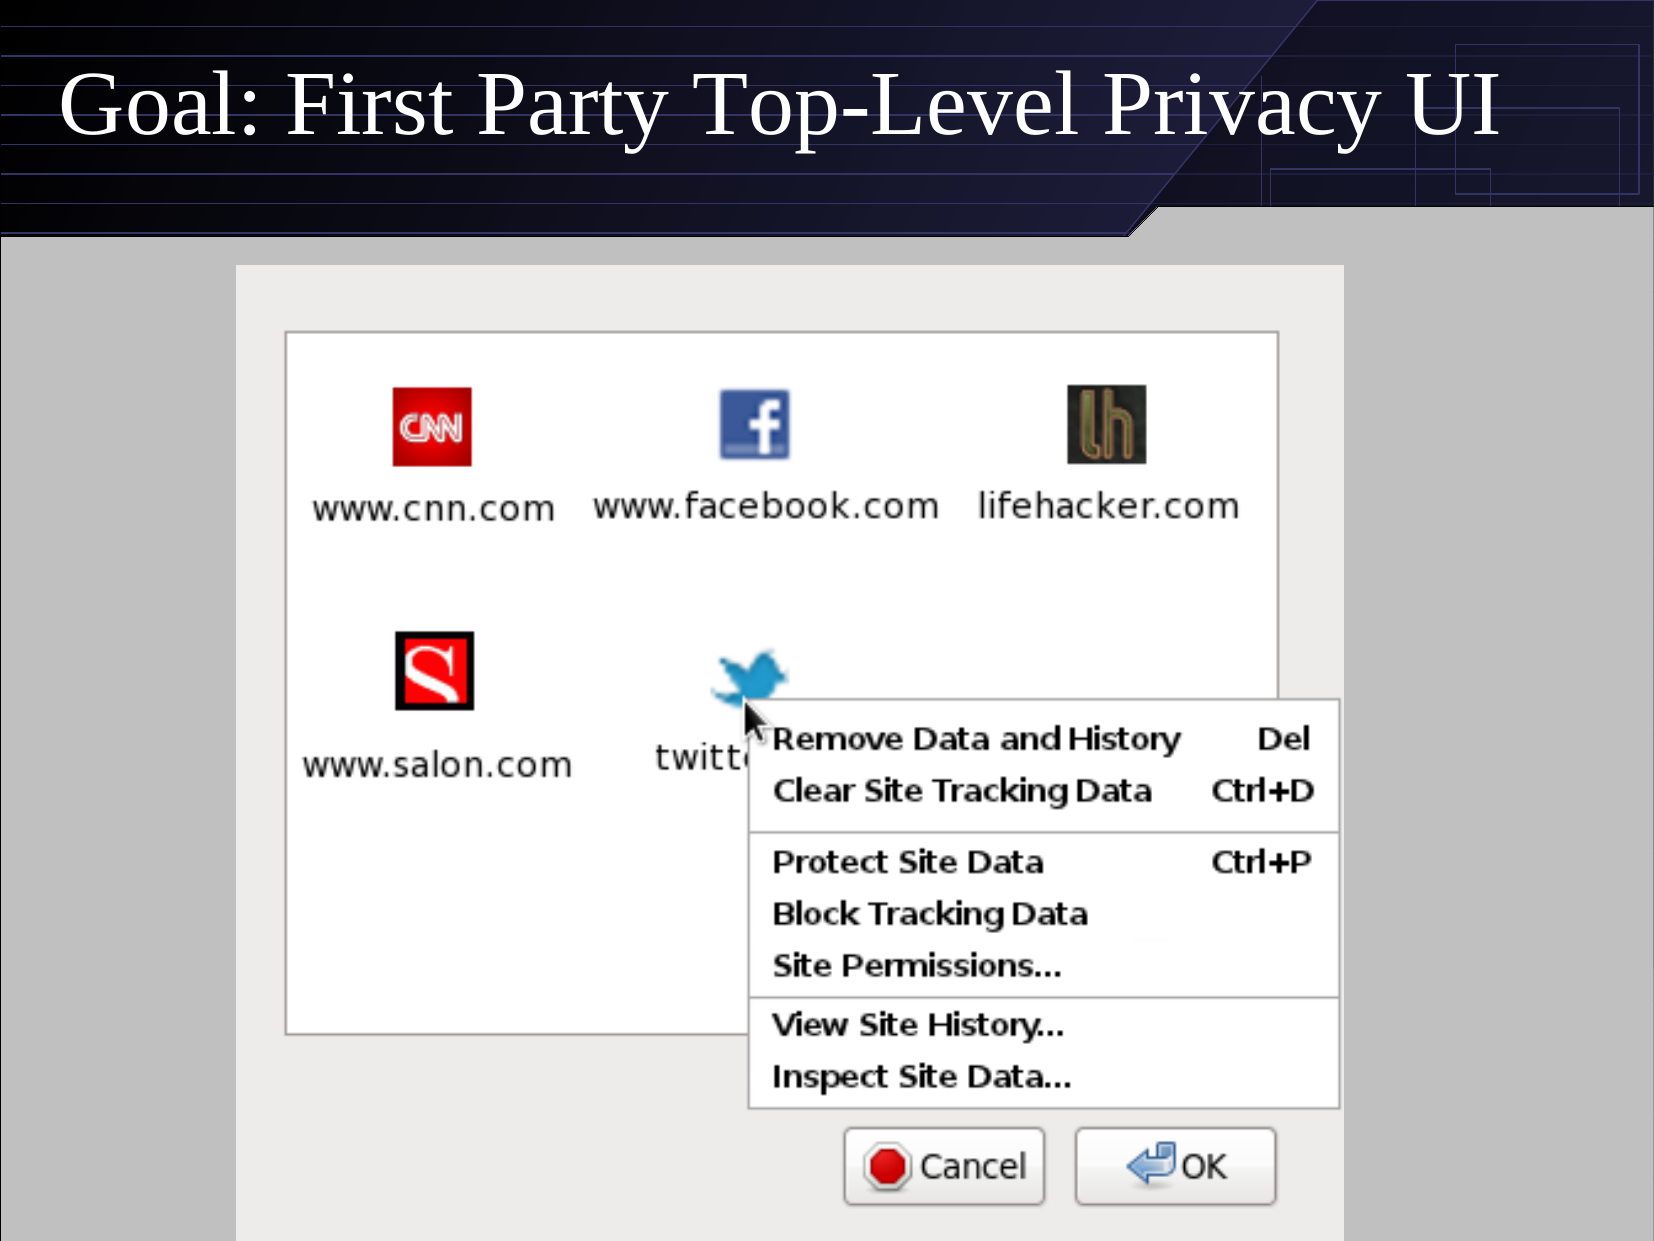

# Goal: First Party Top-Level Privacy UI